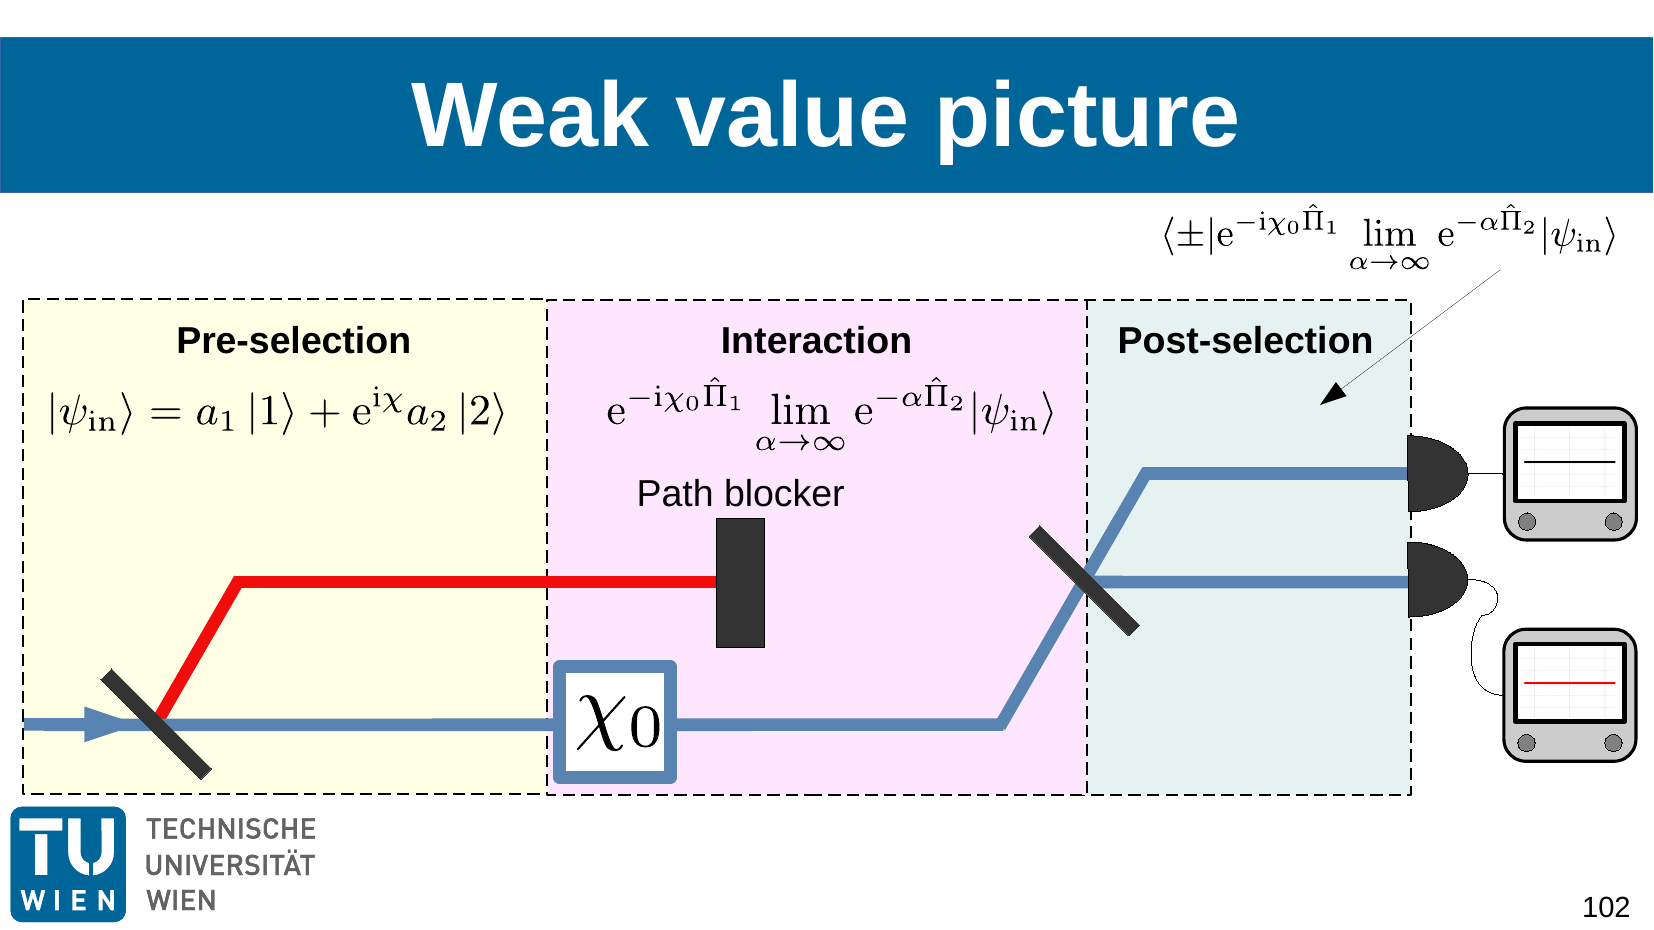

# Weak value picture
Pre-selection
Interaction
Post-selection
Path blocker